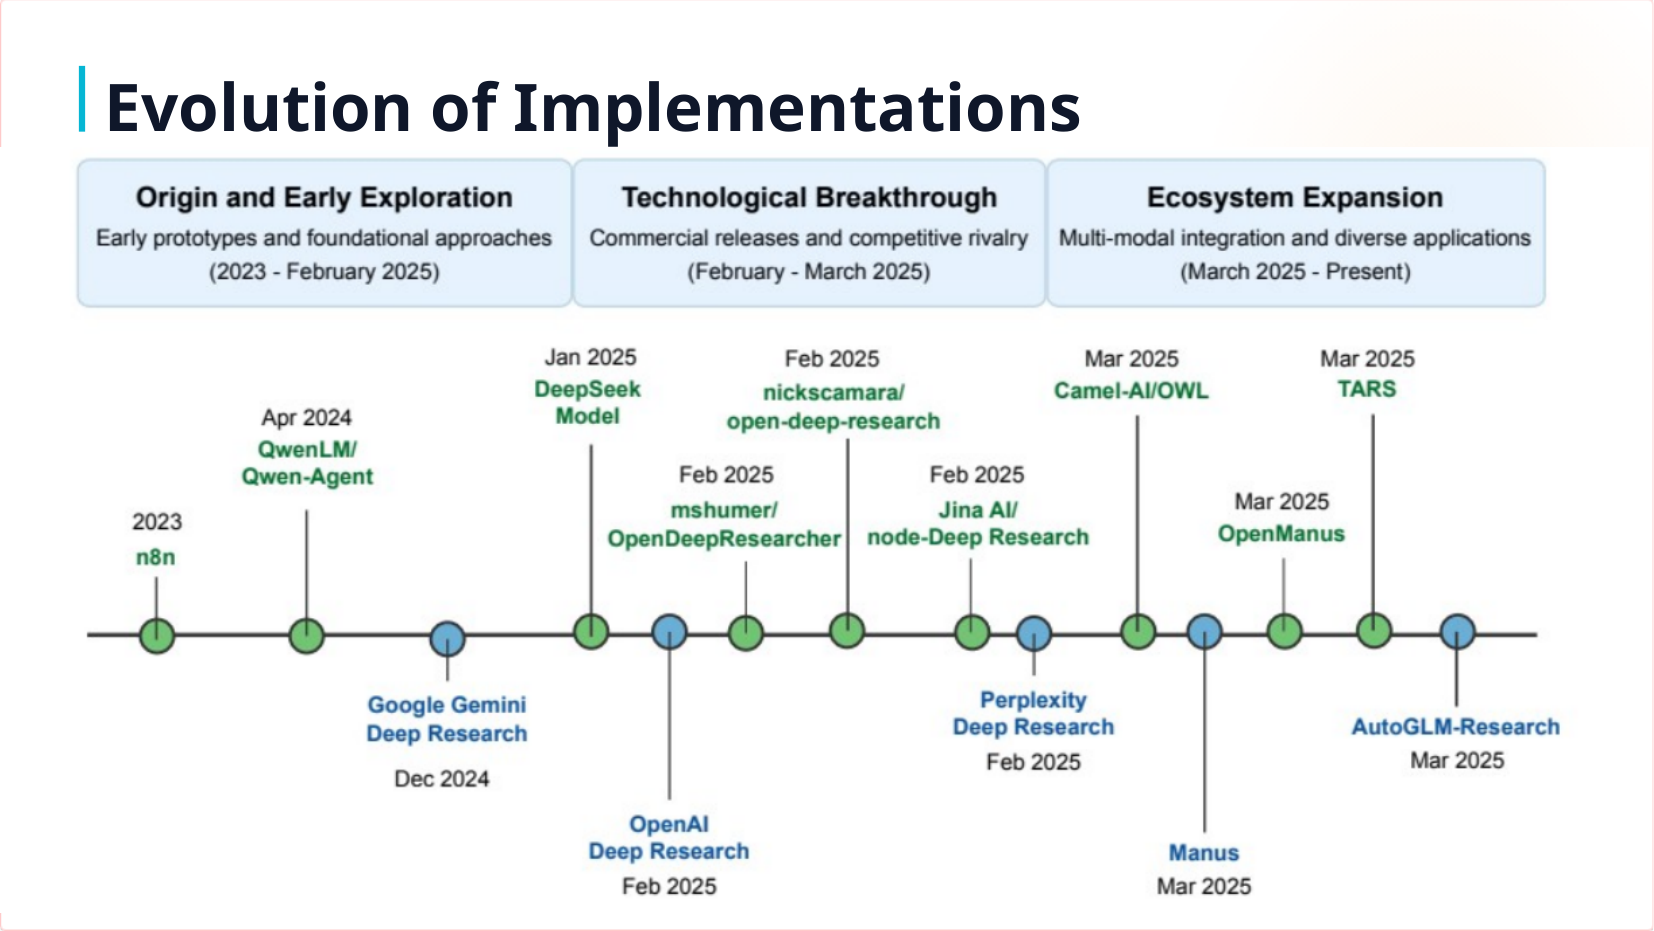

Evolution of Implementations
Dec 2024
Feb 2025
Present
Google Gemini
 First integrated Deep Research feature.
OpenAI Deep Research
 Reasoning models (o3) + Parallel browsing.
Open Ecosystem
 LangChain, HuggingFace OpenDeepResearch.